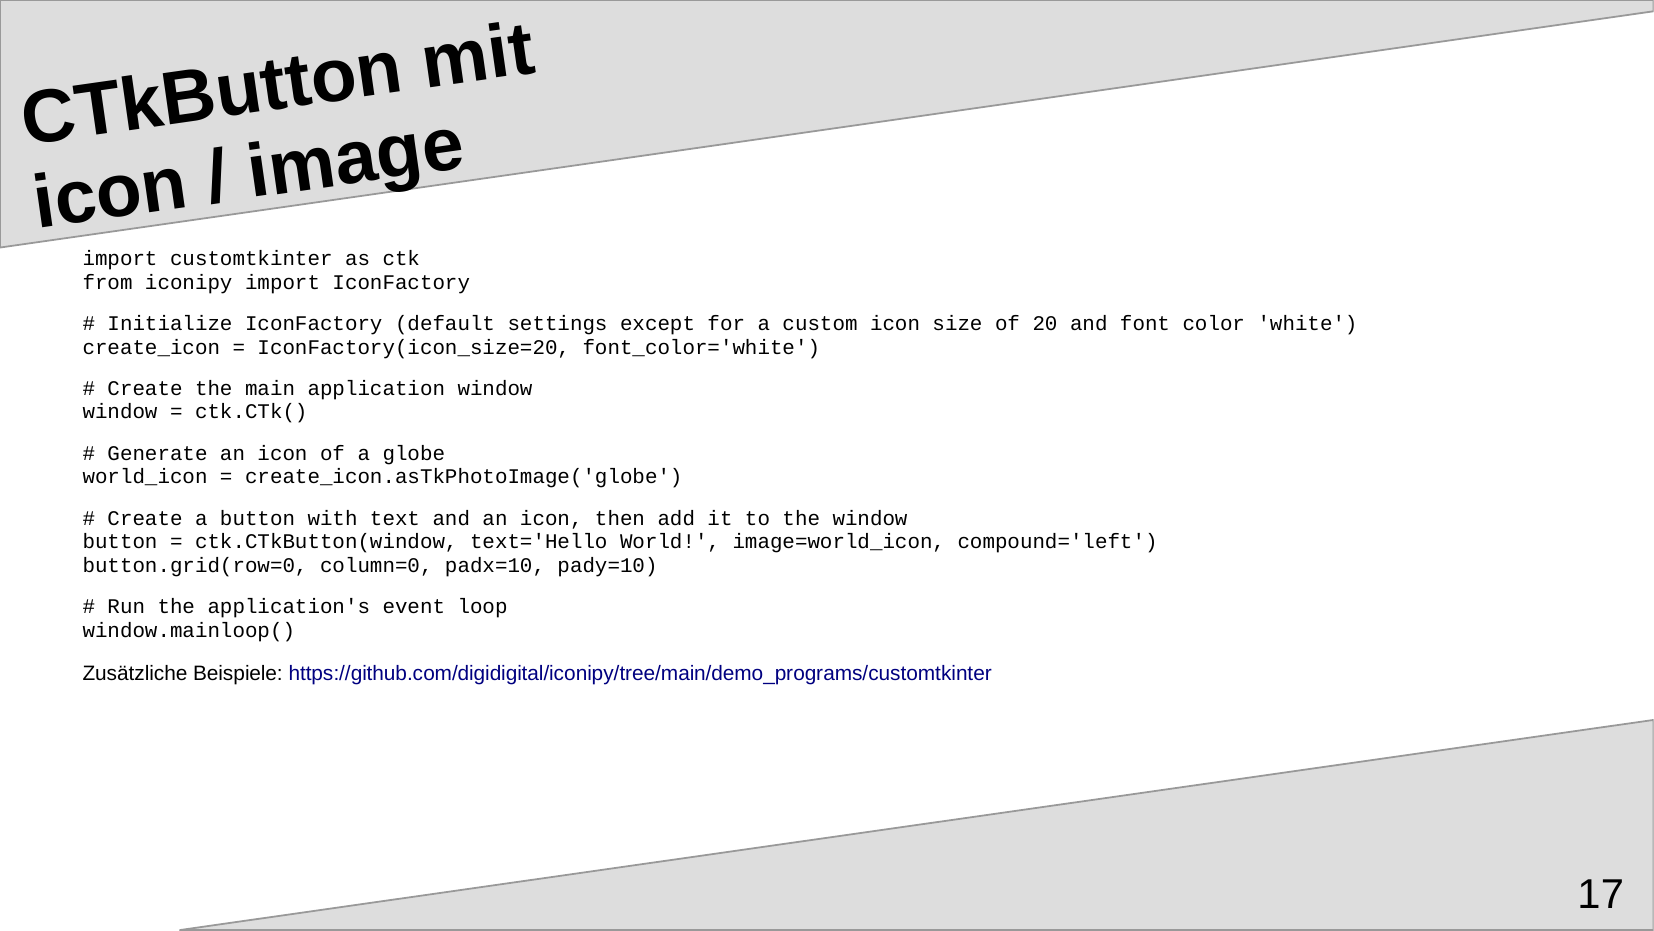

# CTkButton mit icon / image
import customtkinter as ctk
from iconipy import IconFactory
# Initialize IconFactory (default settings except for a custom icon size of 20 and font color 'white') create_icon = IconFactory(icon_size=20, font_color='white')
# Create the main application window window = ctk.CTk()
# Generate an icon of a globe world_icon = create_icon.asTkPhotoImage('globe')
# Create a button with text and an icon, then add it to the window button = ctk.CTkButton(window, text='Hello World!', image=world_icon, compound='left') button.grid(row=0, column=0, padx=10, pady=10)
# Run the application's event loop window.mainloop()
Zusätzliche Beispiele: https://github.com/digidigital/iconipy/tree/main/demo_programs/customtkinter
17